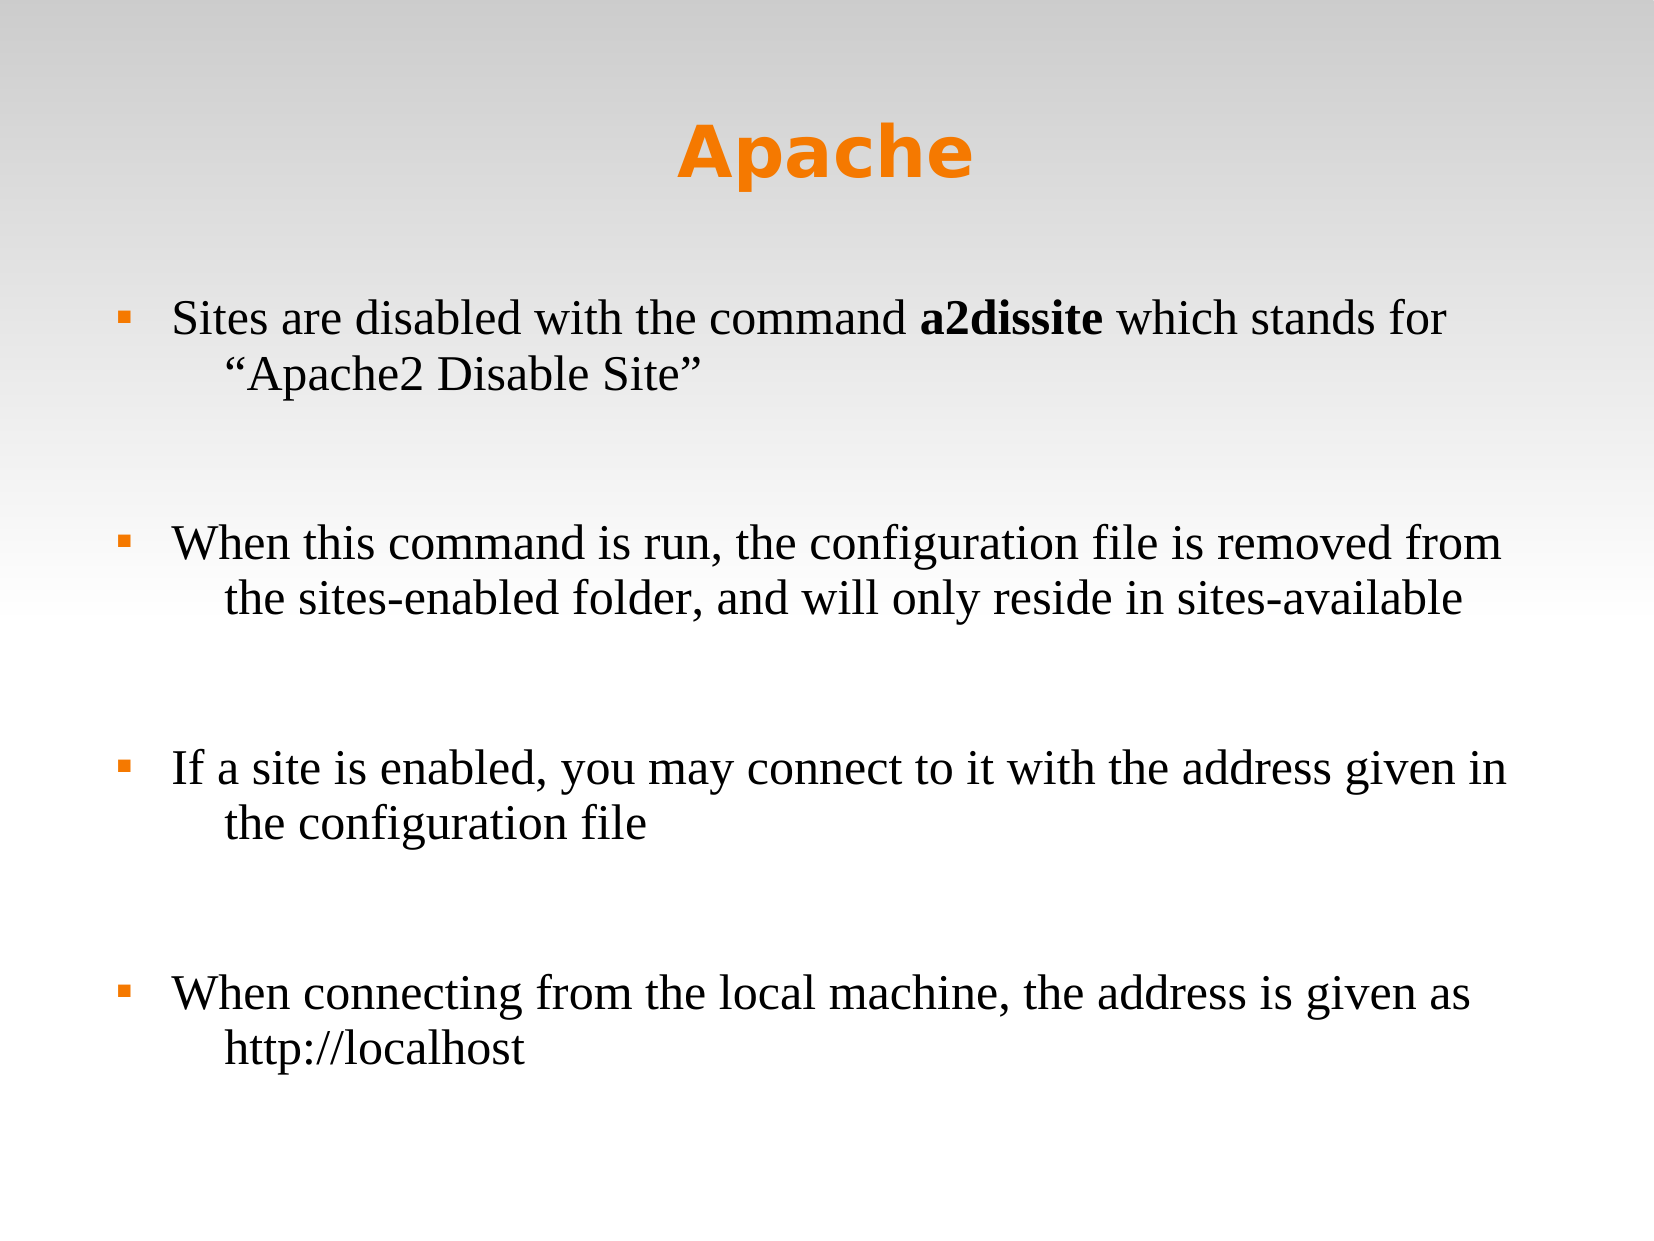

# Apache
Sites are disabled with the command a2dissite which stands for “Apache2 Disable Site”
When this command is run, the configuration file is removed from the sites-enabled folder, and will only reside in sites-available
If a site is enabled, you may connect to it with the address given in the configuration file
When connecting from the local machine, the address is given as http://localhost